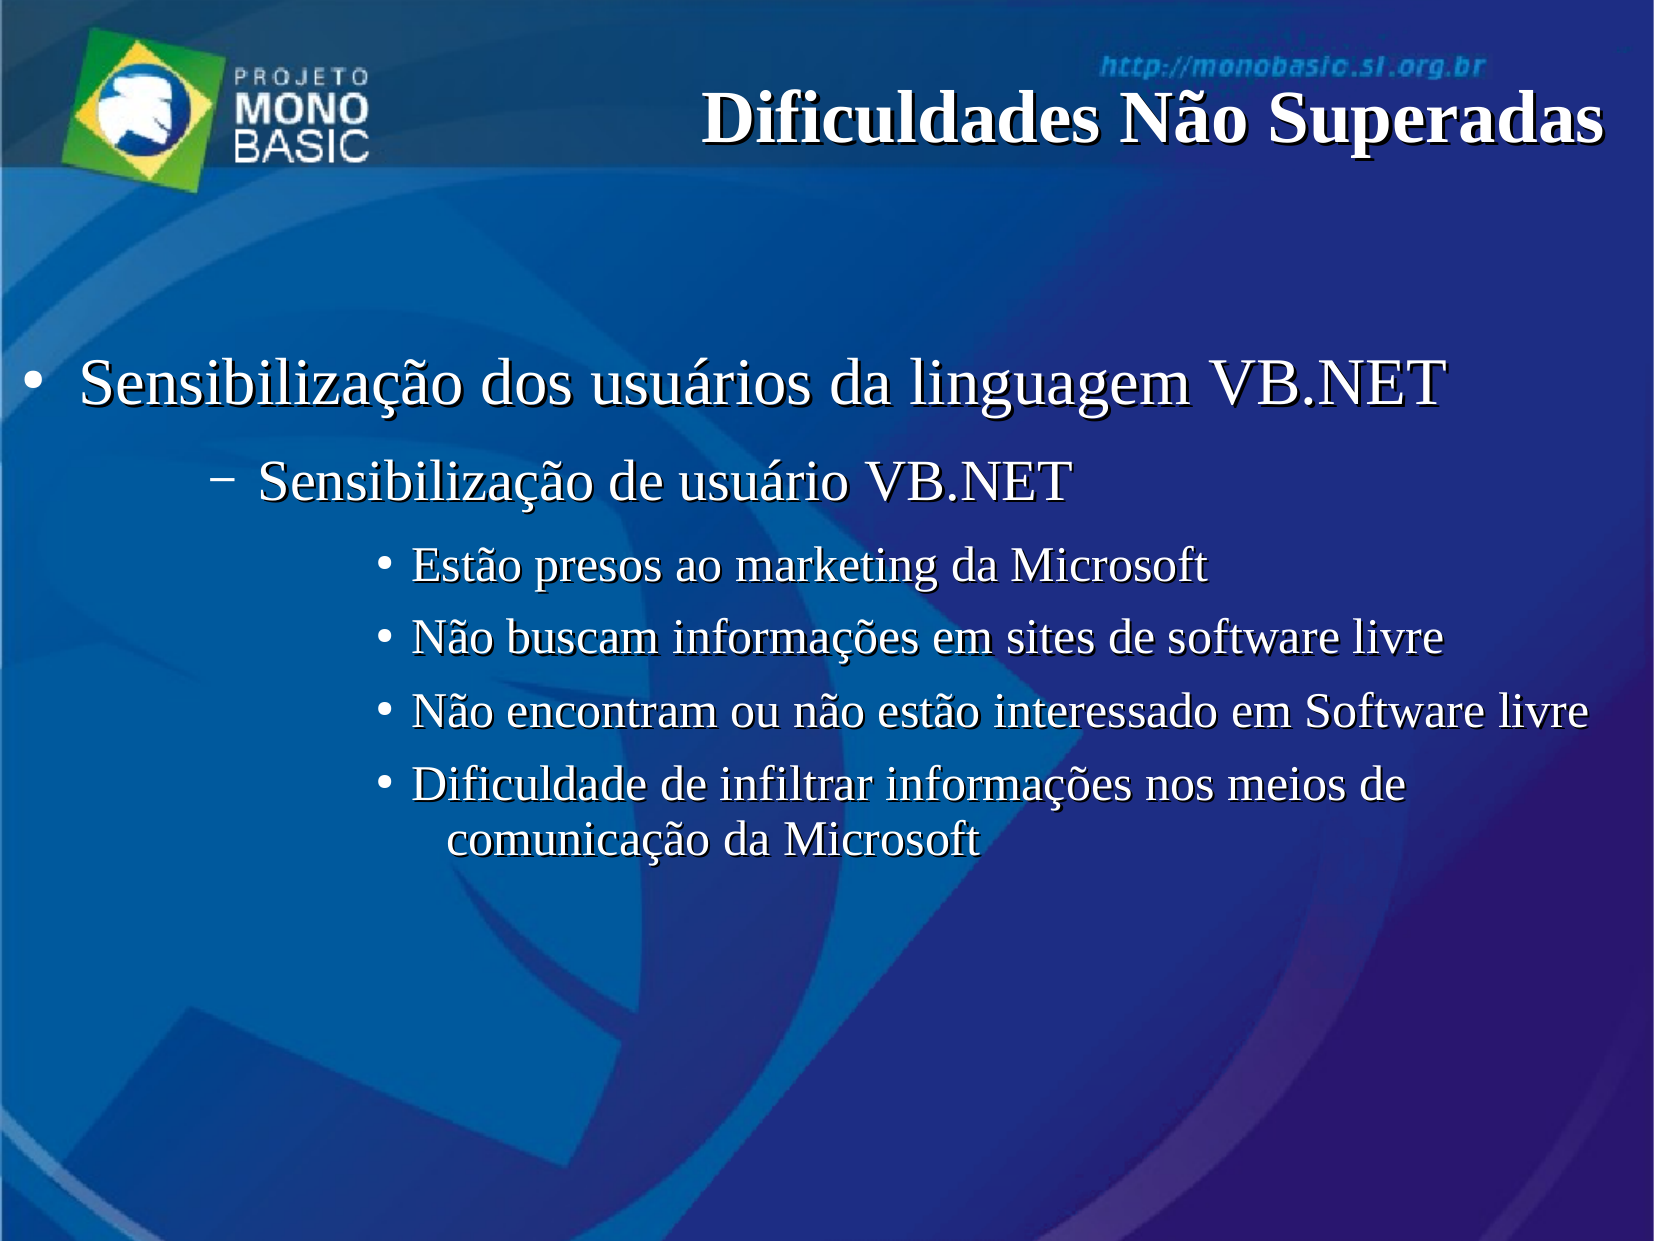

Dificuldades Não Superadas
# Sensibilização dos usuários da linguagem VB.NET
Sensibilização de usuário VB.NET
Estão presos ao marketing da Microsoft
Não buscam informações em sites de software livre
Não encontram ou não estão interessado em Software livre
Dificuldade de infiltrar informações nos meios de comunicação da Microsoft